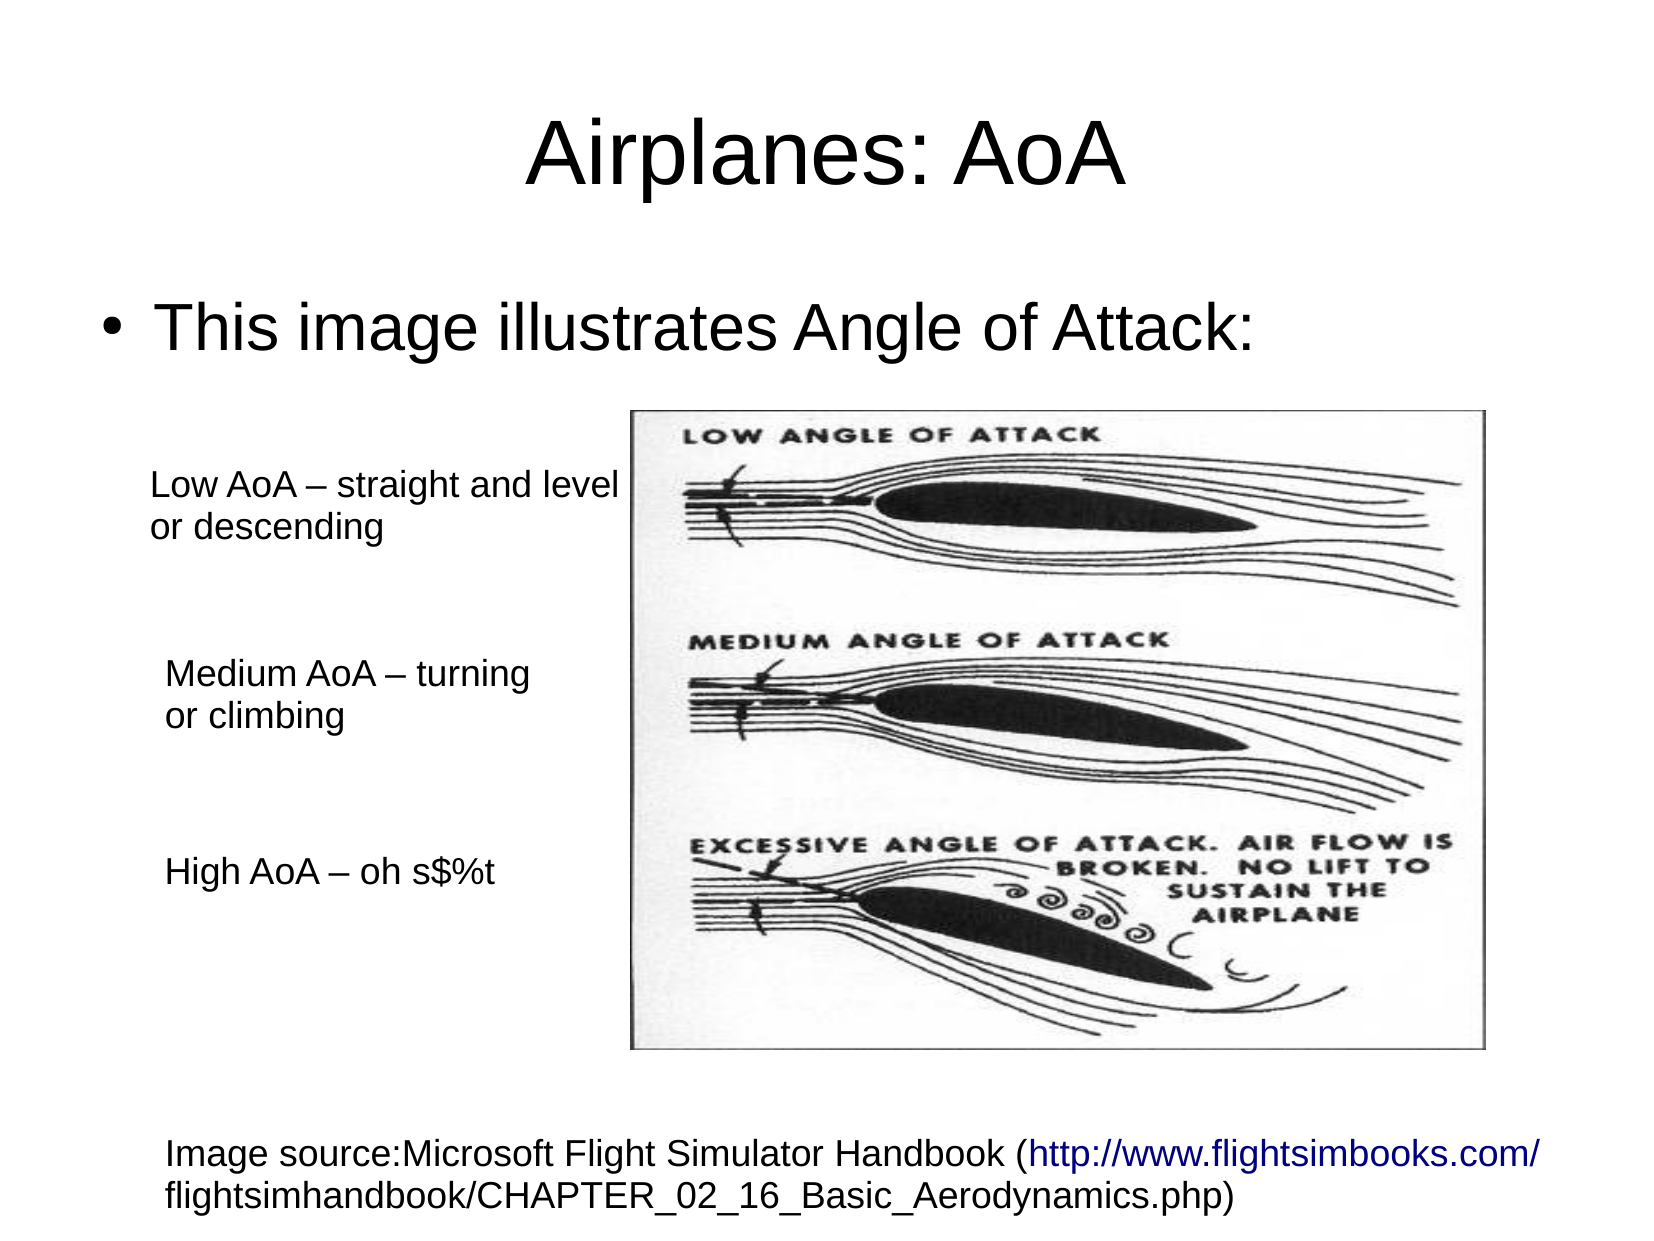

# Airplanes: AoA
This image illustrates Angle of Attack:
Low AoA – straight and level
or descending
Medium AoA – turning
or climbing
High AoA – oh s$%t
Image source:Microsoft Flight Simulator Handbook (http://www.flightsimbooks.com/
flightsimhandbook/CHAPTER_02_16_Basic_Aerodynamics.php)